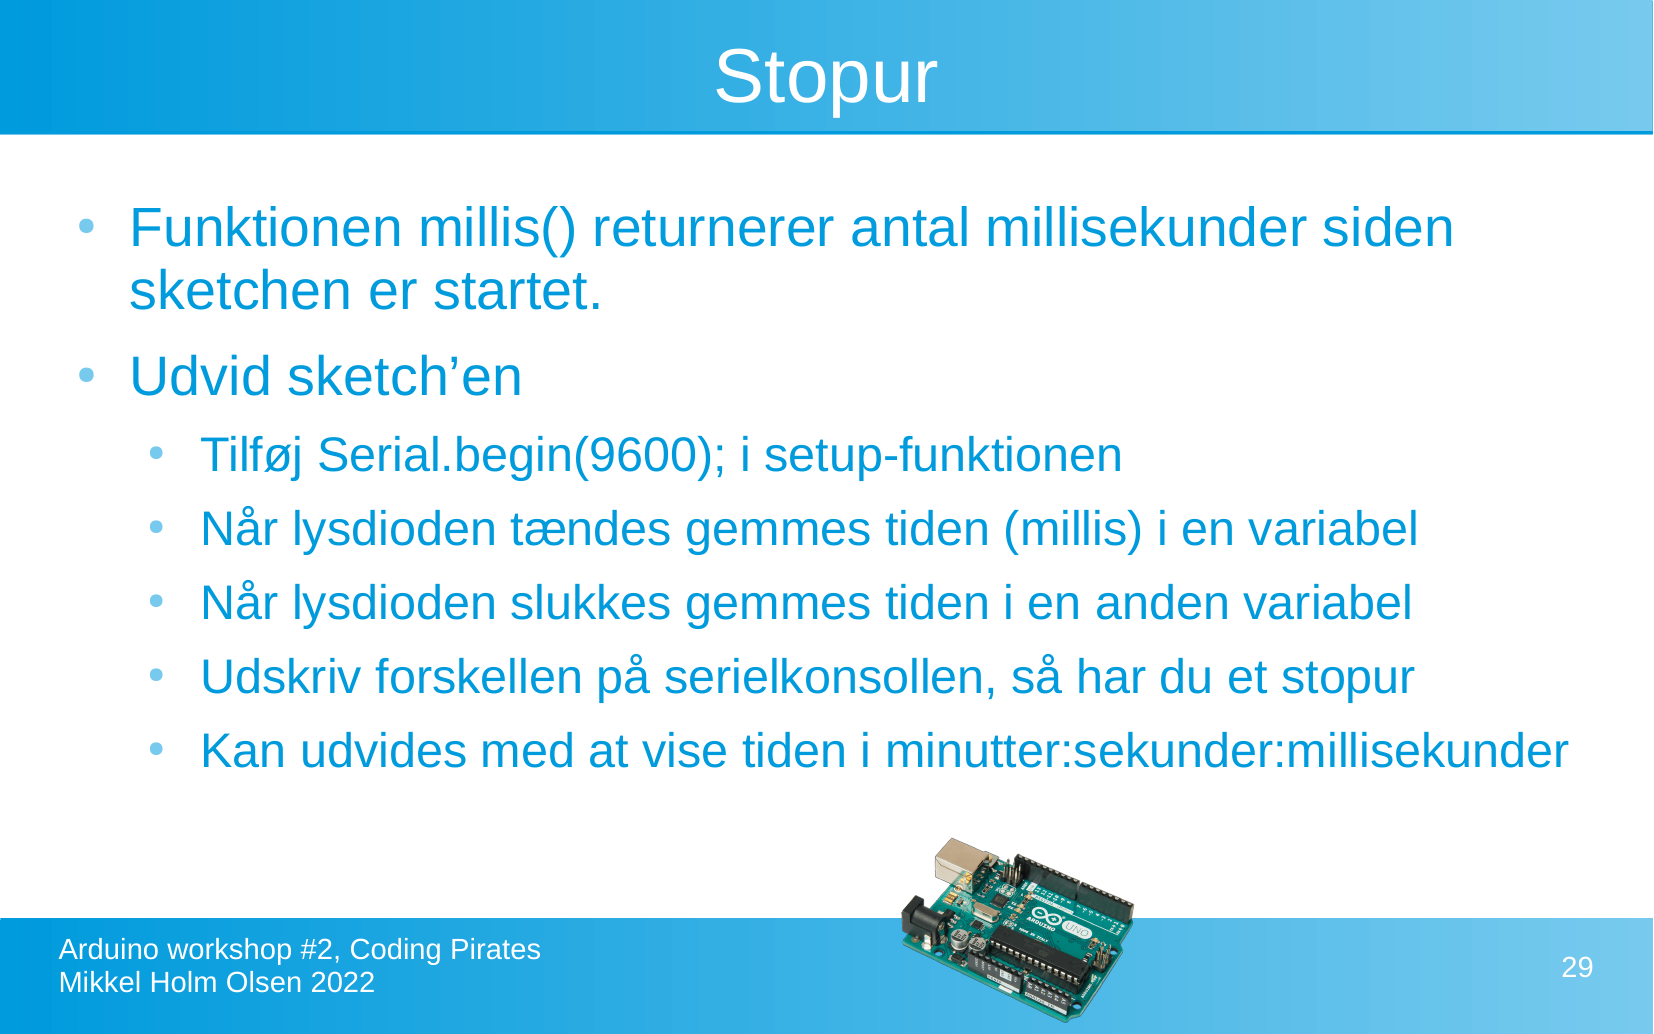

# Stopur
Funktionen millis() returnerer antal millisekunder siden sketchen er startet.
Udvid sketch’en
Tilføj Serial.begin(9600); i setup-funktionen
Når lysdioden tændes gemmes tiden (millis) i en variabel
Når lysdioden slukkes gemmes tiden i en anden variabel
Udskriv forskellen på serielkonsollen, så har du et stopur
Kan udvides med at vise tiden i minutter:sekunder:millisekunder
29